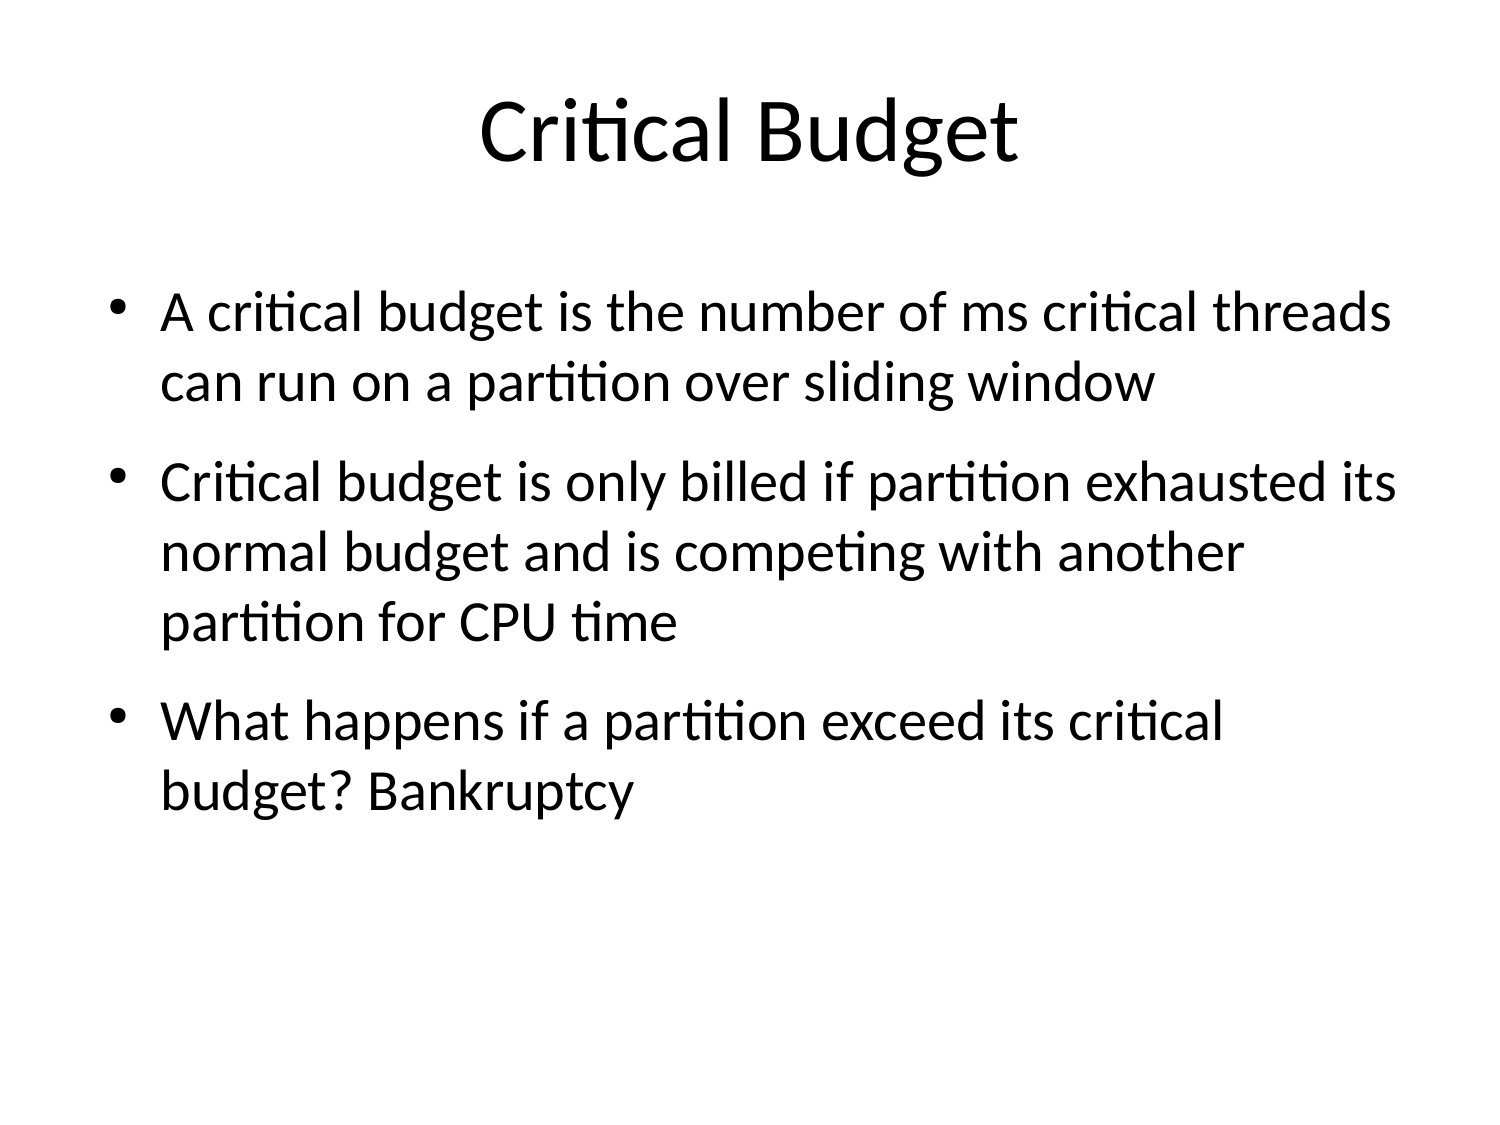

# Critical Budget
A critical budget is the number of ms critical threads can run on a partition over sliding window
Critical budget is only billed if partition exhausted its normal budget and is competing with another partition for CPU time
What happens if a partition exceed its critical budget? Bankruptcy